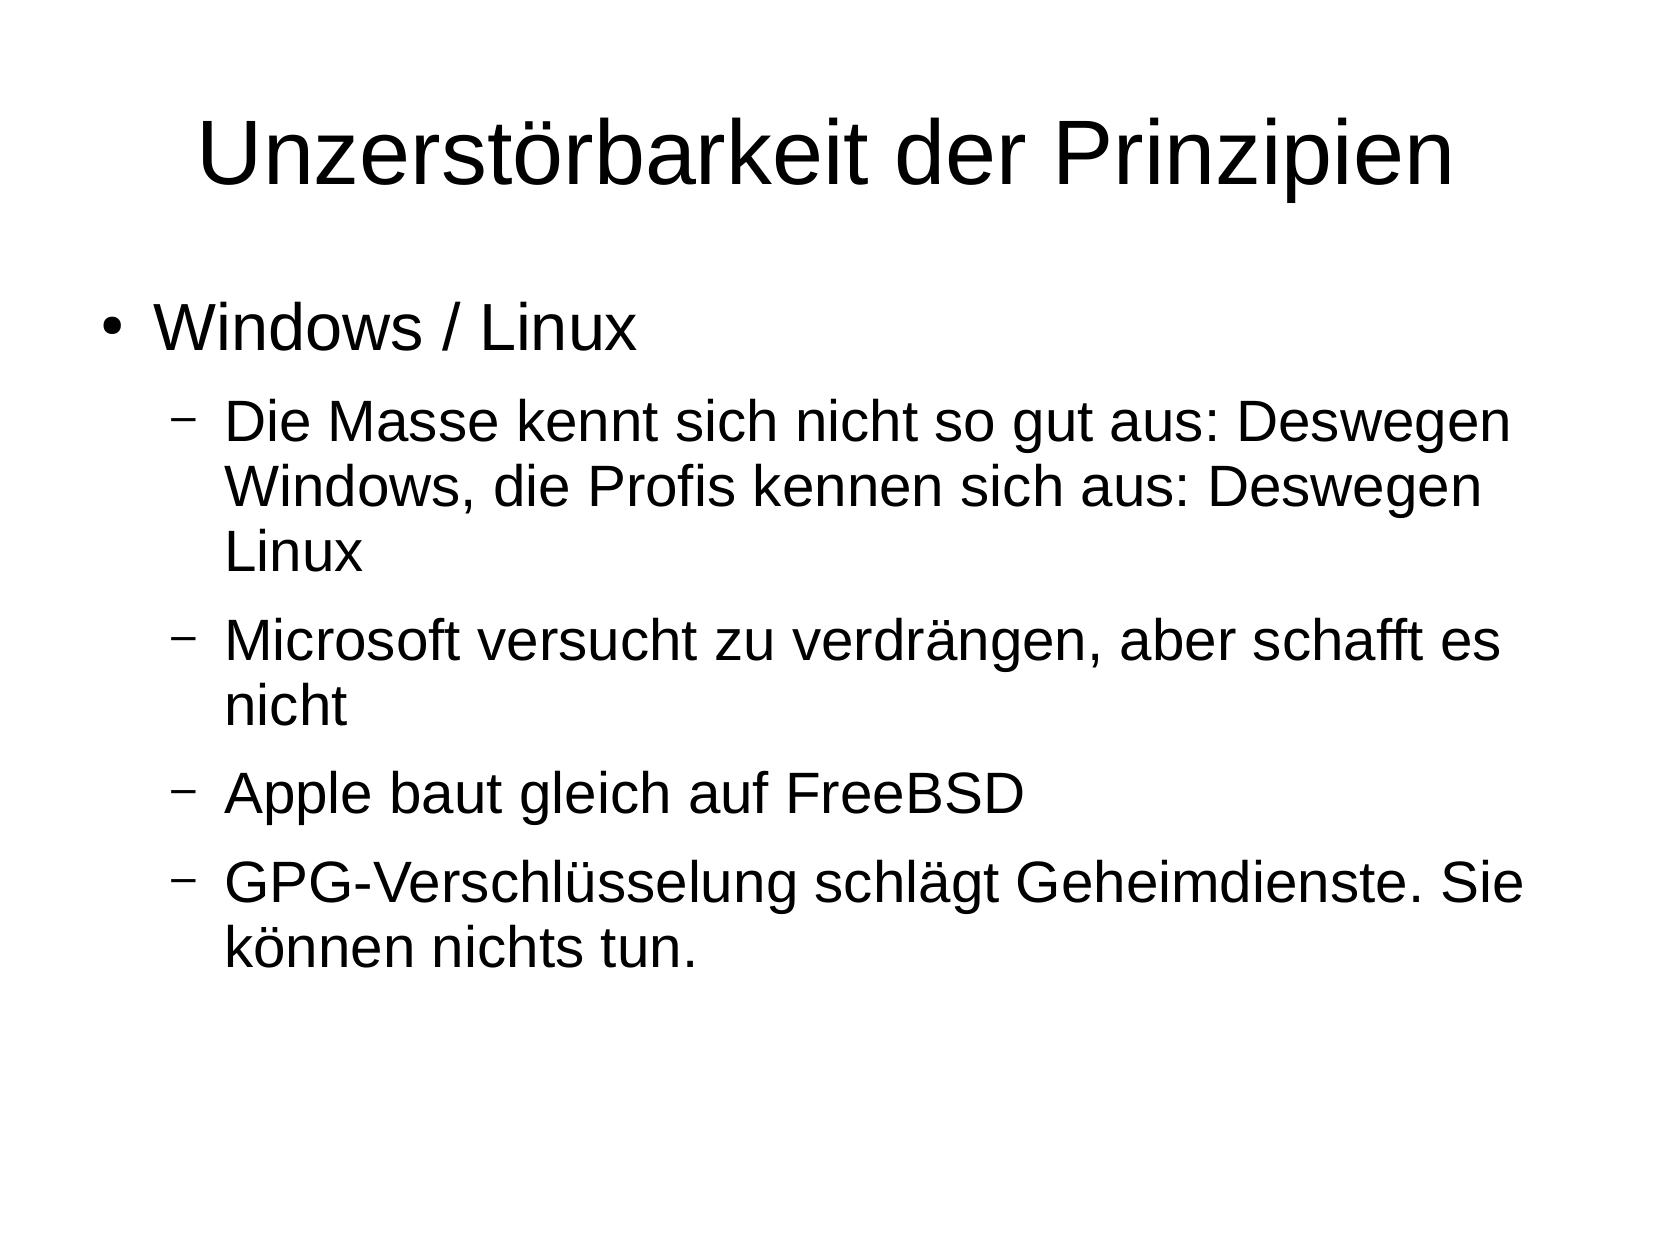

# Unzerstörbarkeit der Prinzipien
Windows / Linux
Die Masse kennt sich nicht so gut aus: Deswegen Windows, die Profis kennen sich aus: Deswegen Linux
Microsoft versucht zu verdrängen, aber schafft es nicht
Apple baut gleich auf FreeBSD
GPG-Verschlüsselung schlägt Geheimdienste. Sie können nichts tun.